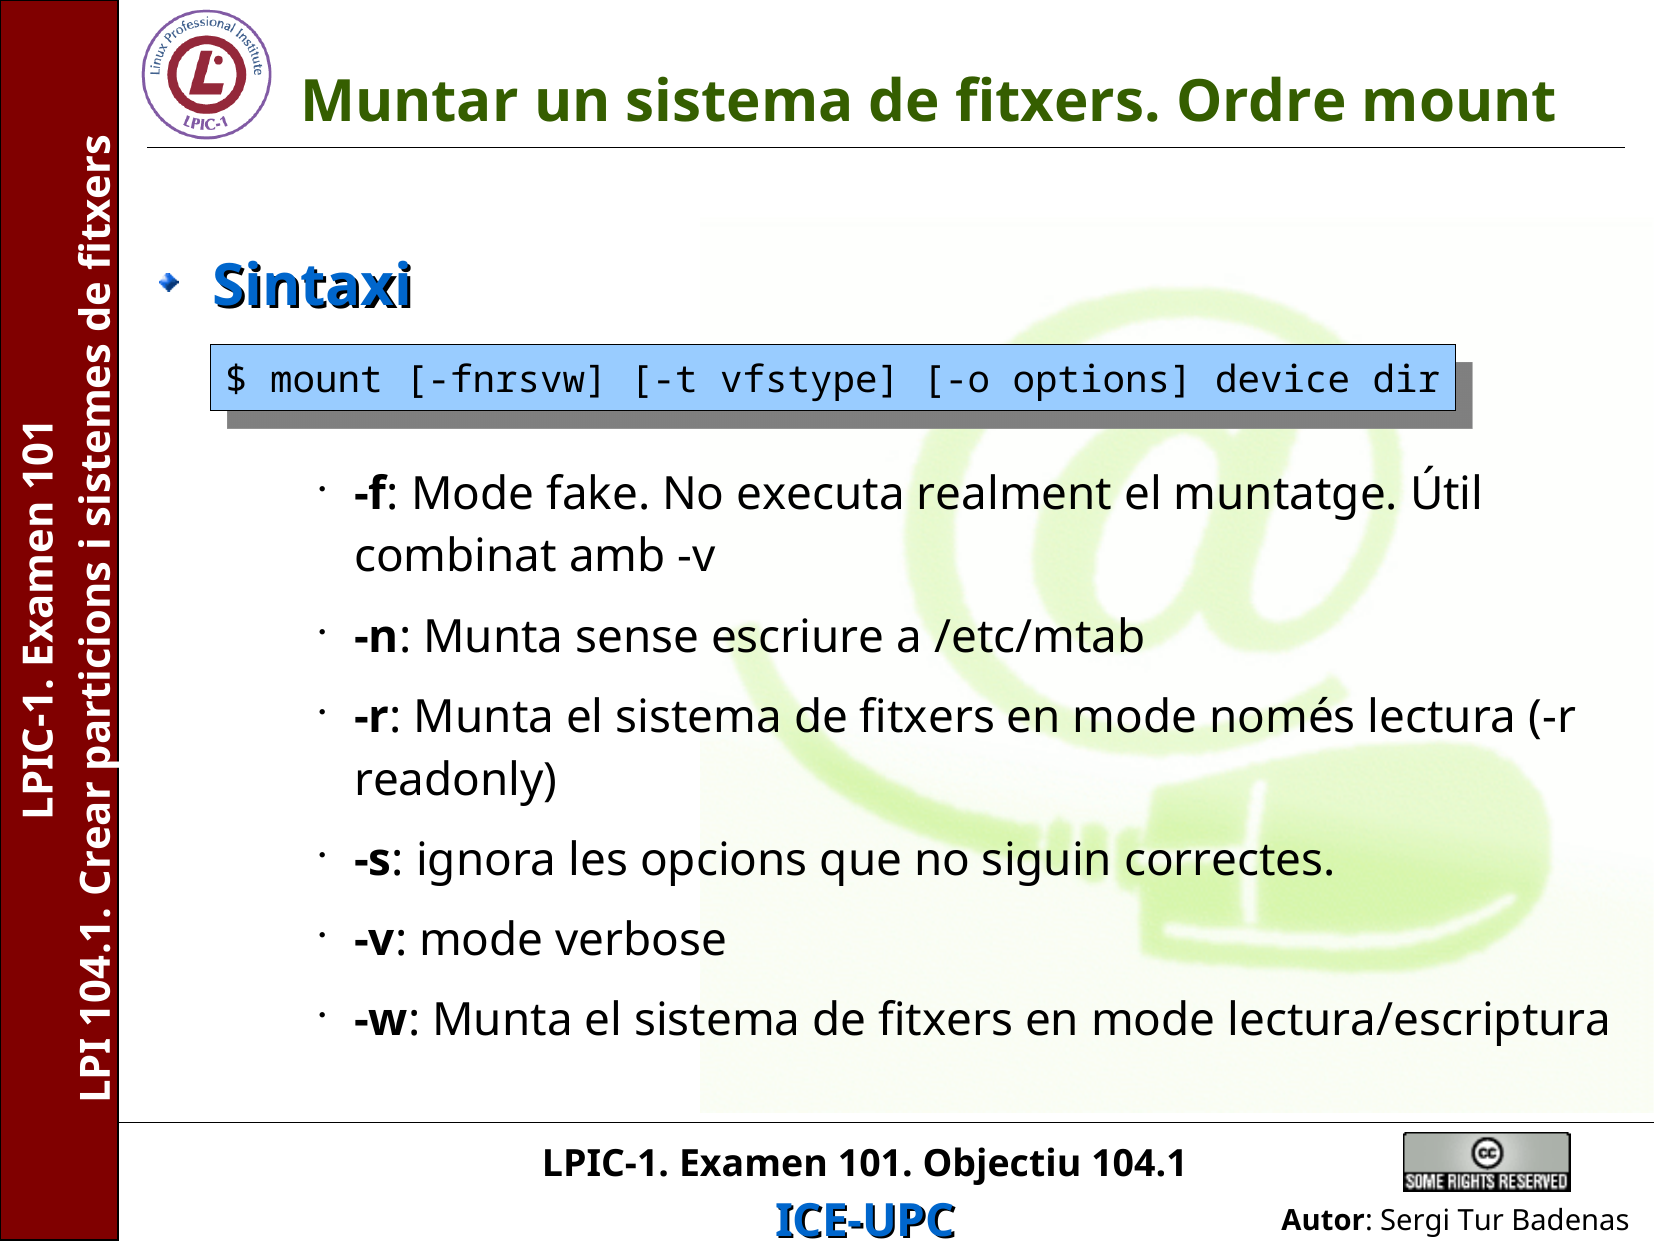

# Muntar un sistema de fitxers. Ordre mount
Sintaxi
-f: Mode fake. No executa realment el muntatge. Útil combinat amb -v
-n: Munta sense escriure a /etc/mtab
-r: Munta el sistema de fitxers en mode només lectura (-r readonly)
-s: ignora les opcions que no siguin correctes.
-v: mode verbose
-w: Munta el sistema de fitxers en mode lectura/escriptura
$ mount [-fnrsvw] [-t vfstype] [-o options] device dir